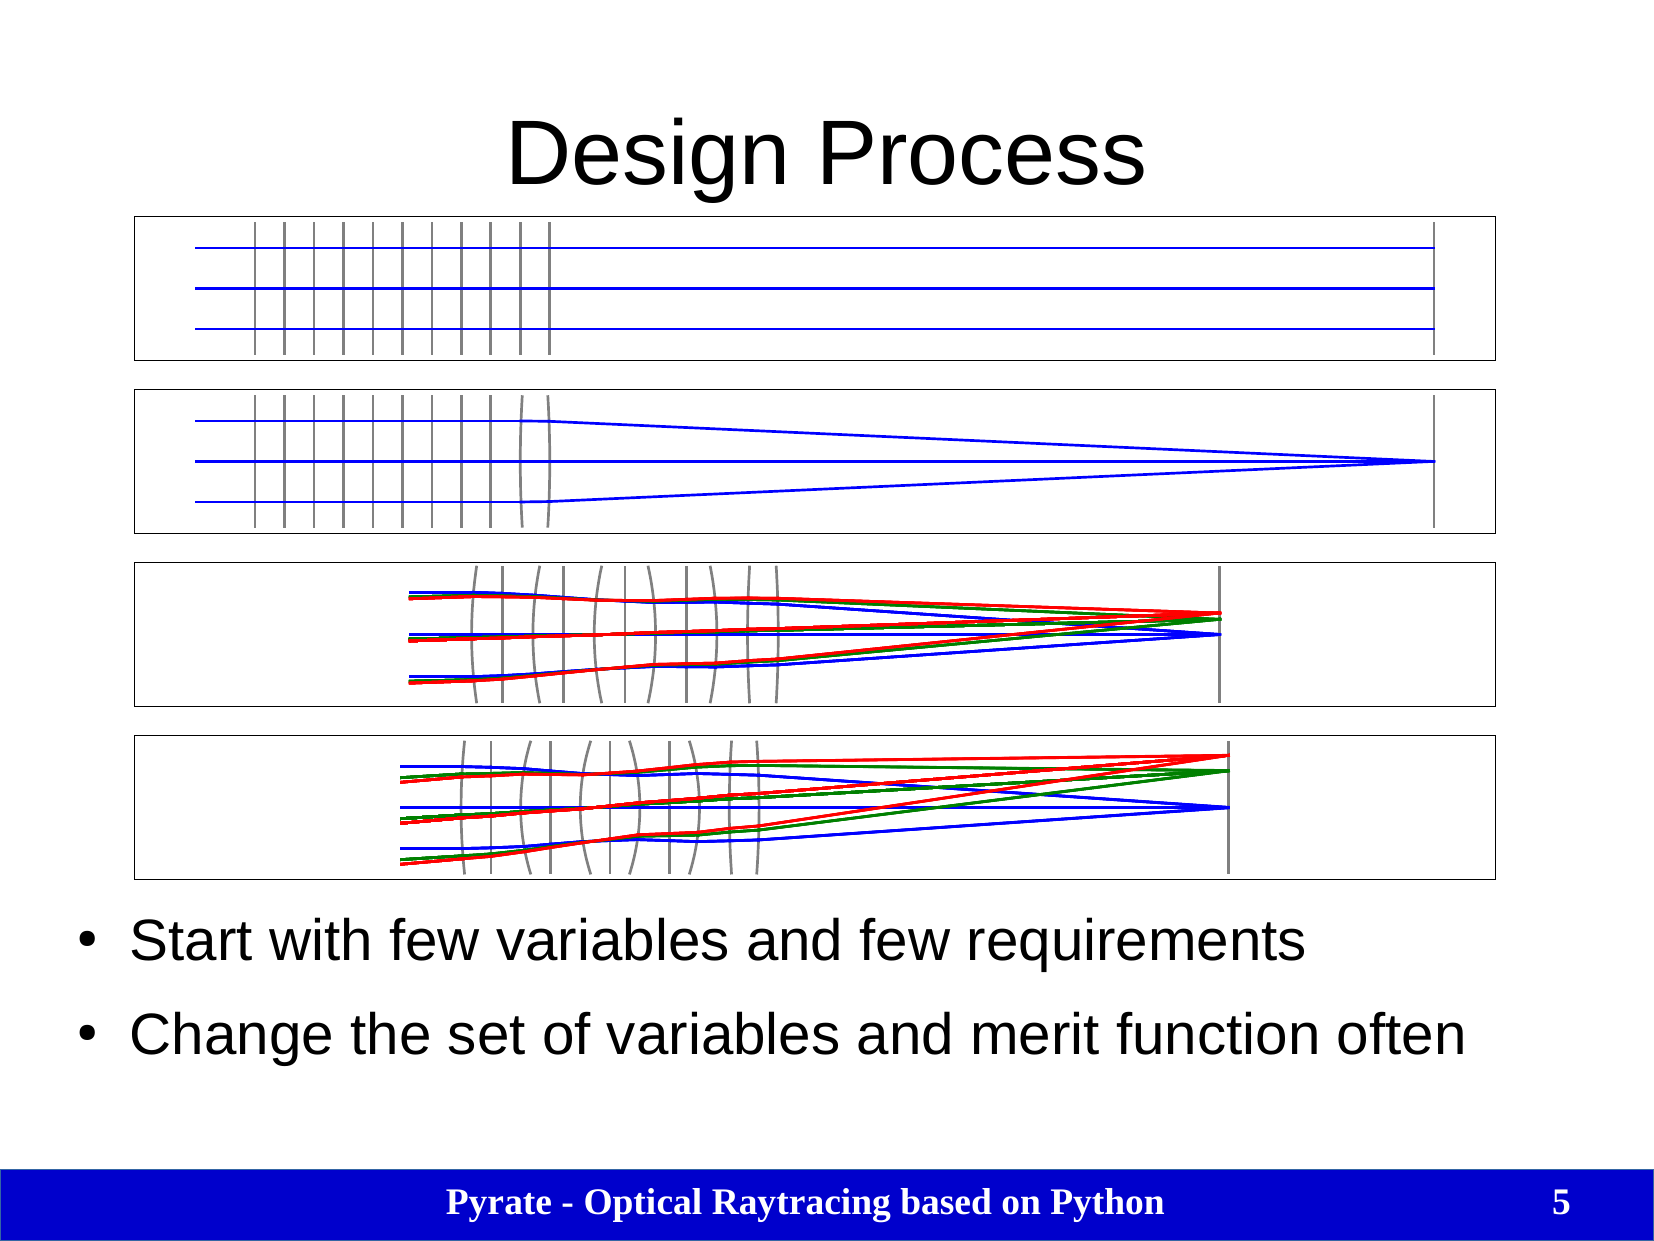

# Design Process
Start with few variables and few requirements
Change the set of variables and merit function often
Pyrate - Optical Raytracing based on Python
5